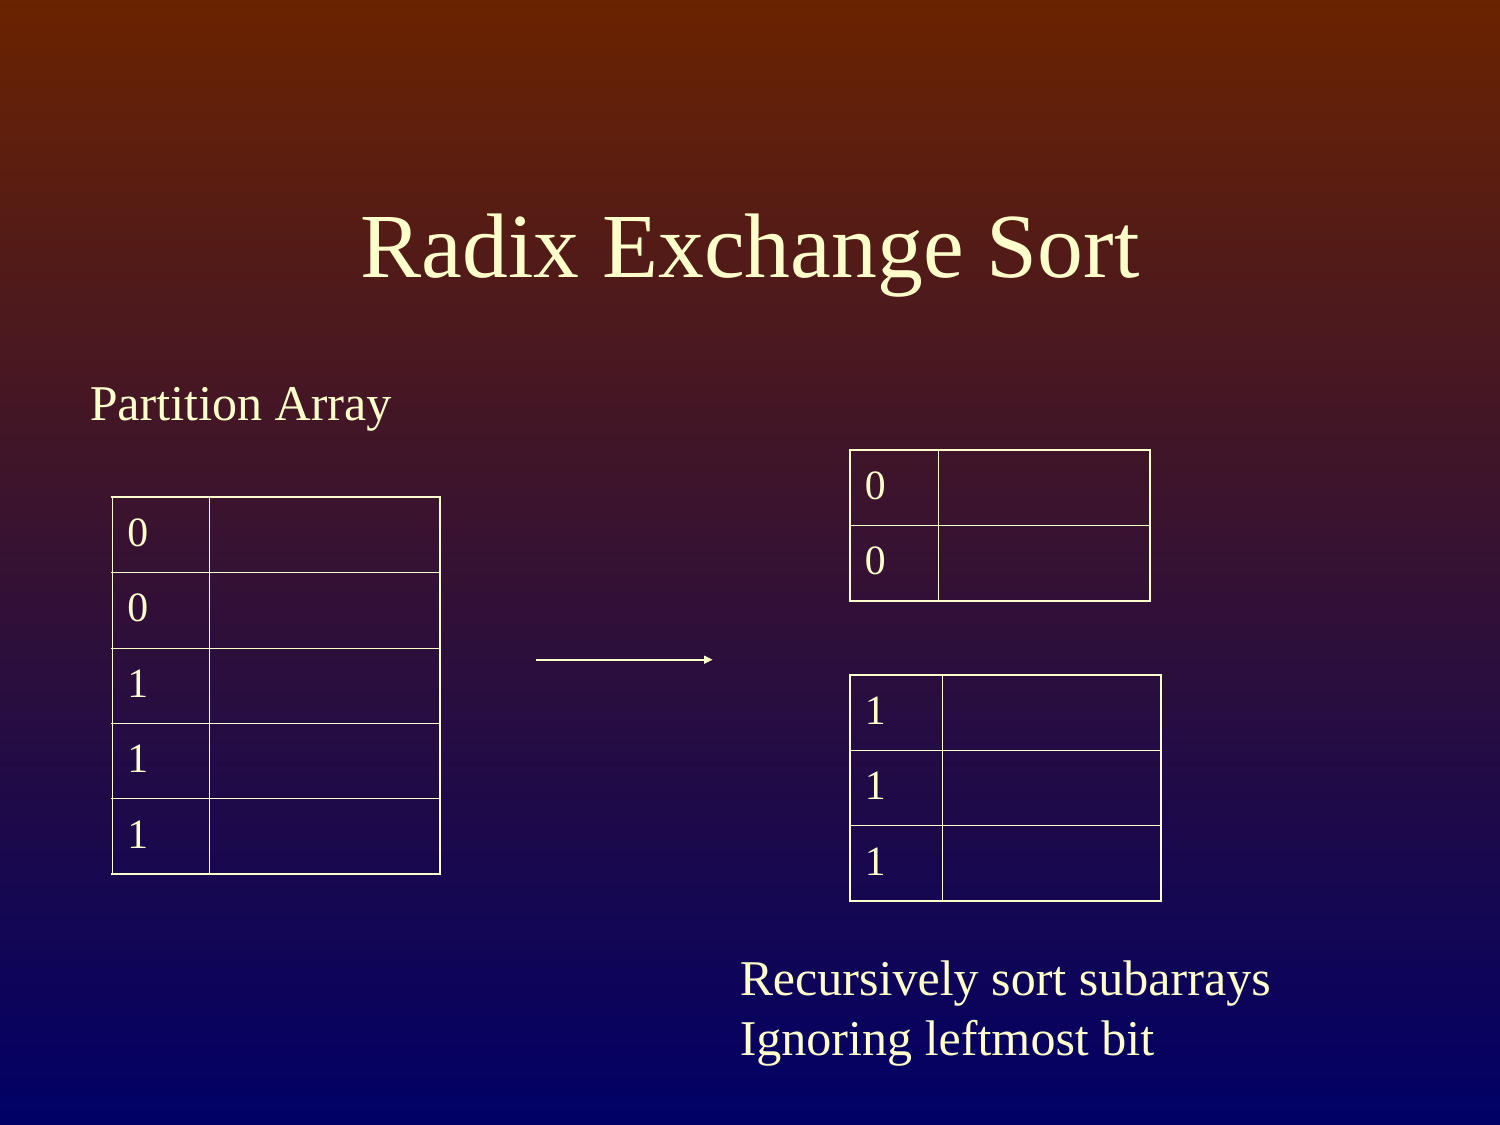

# Radix Exchange Sort
Partition Array
| 0 | |
| --- | --- |
| 0 | |
| 0 | |
| --- | --- |
| 0 | |
| 1 | |
| 1 | |
| 1 | |
| 1 | |
| --- | --- |
| 1 | |
| 1 | |
Recursively sort subarrays
Ignoring leftmost bit